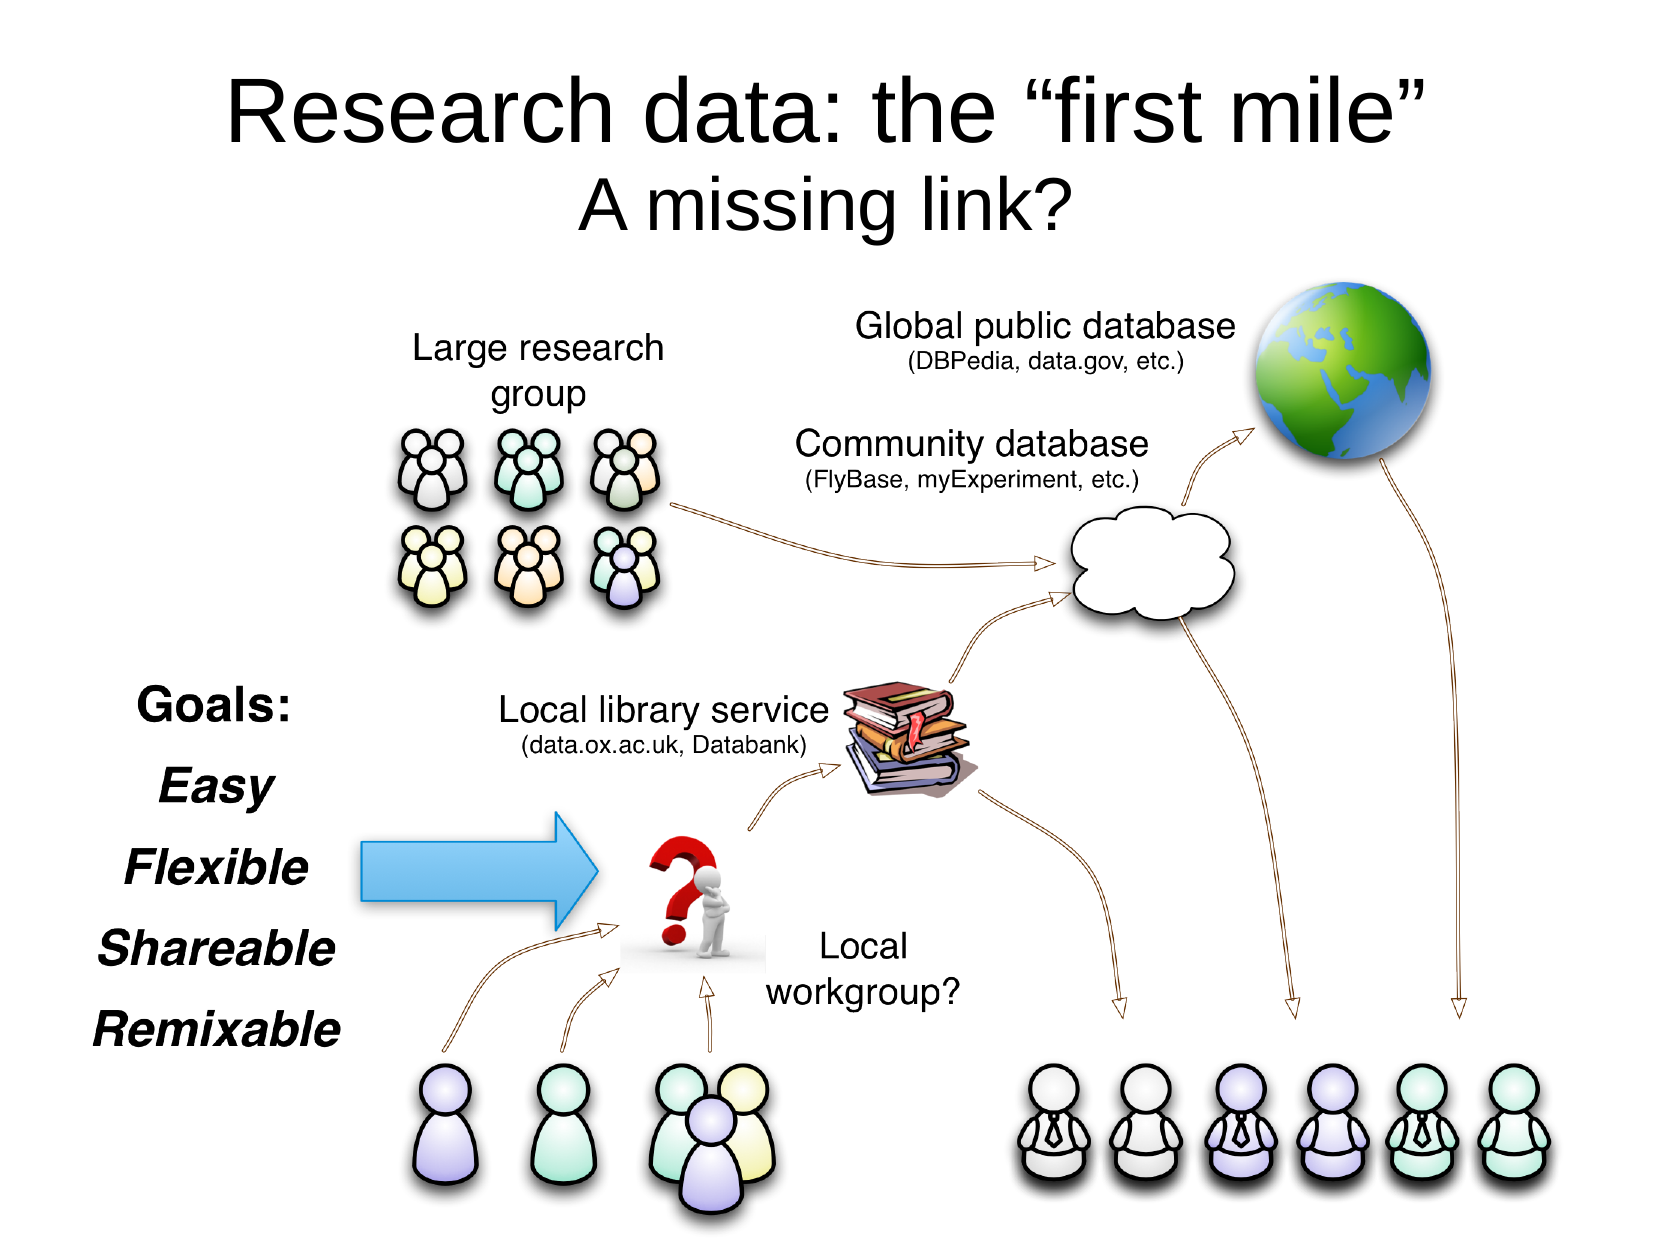

# Research data: the “first mile” A missing link?